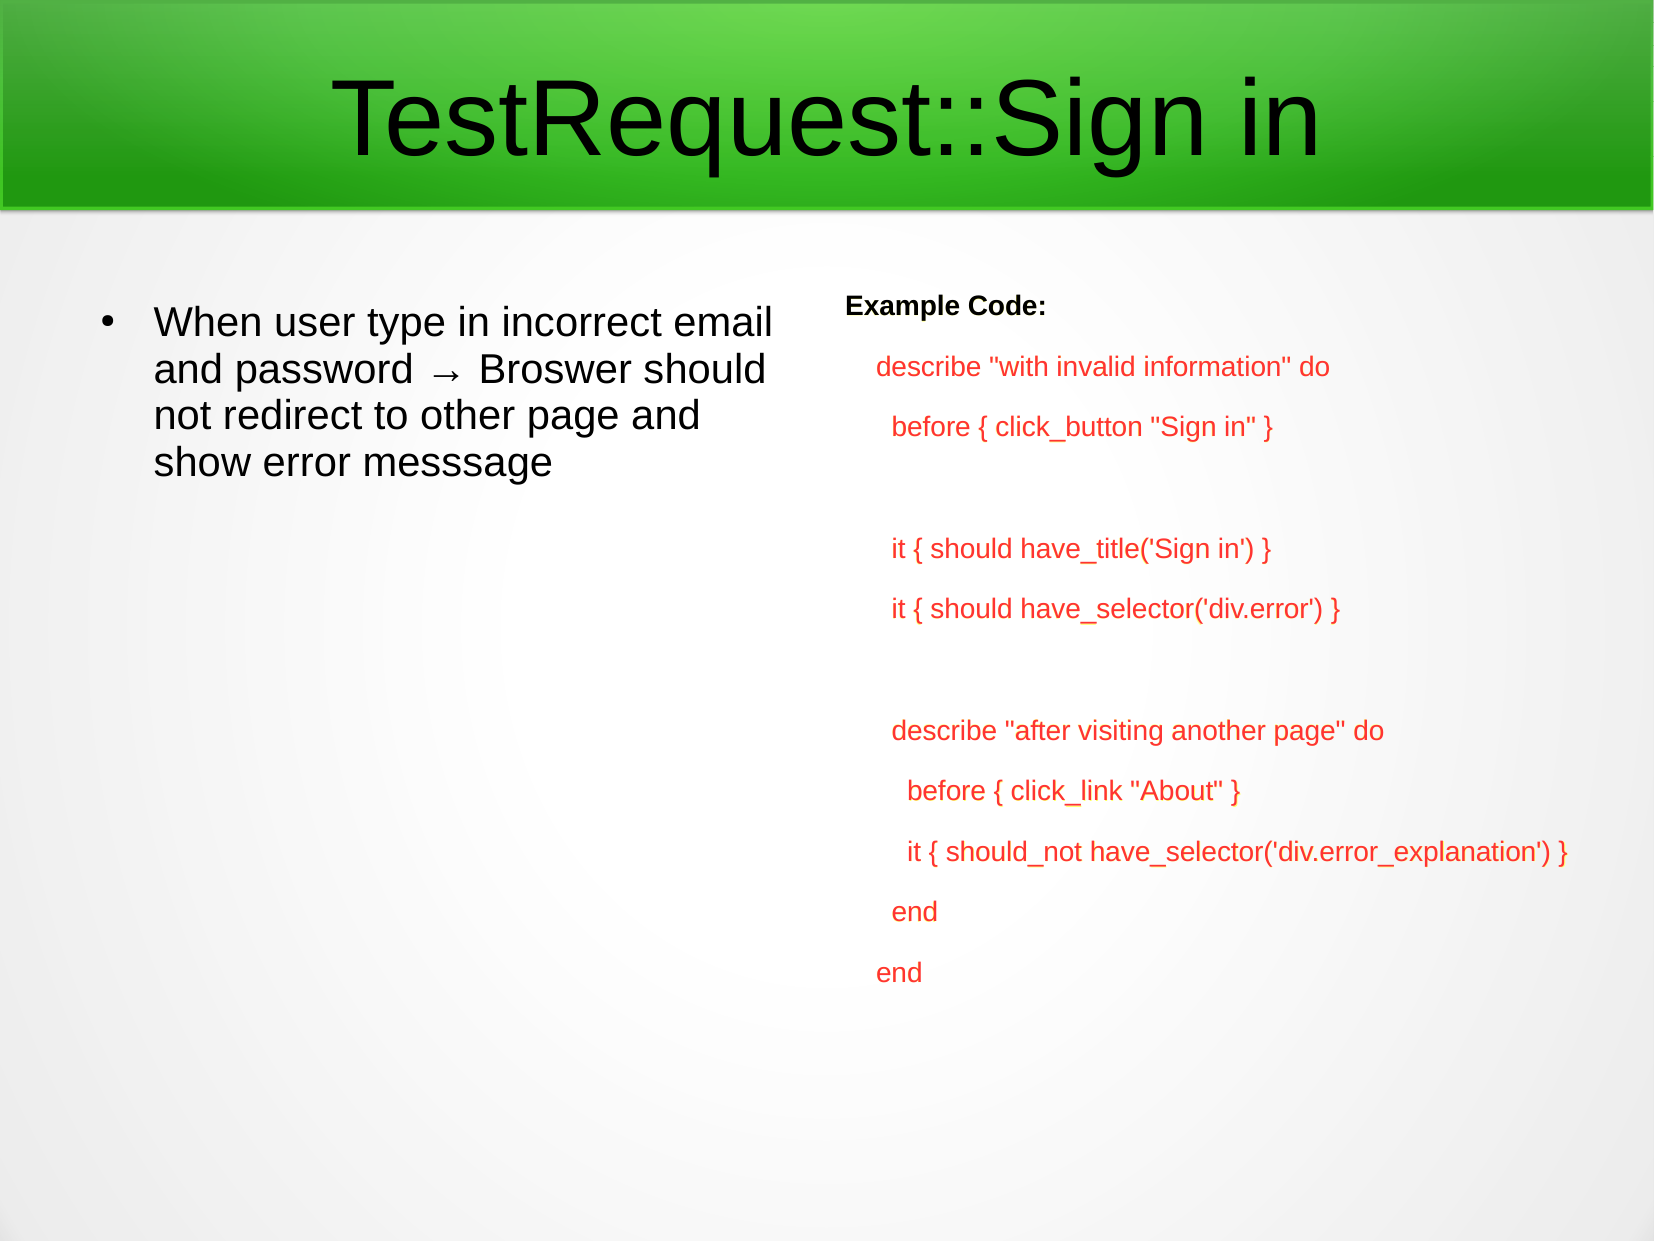

# TestRequest::Sign in
Example Code:
 describe "with invalid information" do
 before { click_button "Sign in" }
 it { should have_title('Sign in') }
 it { should have_selector('div.error') }
 describe "after visiting another page" do
 before { click_link "About" }
 it { should_not have_selector('div.error_explanation') }
 end
 end
When user type in incorrect email and password → Broswer should not redirect to other page and show error messsage